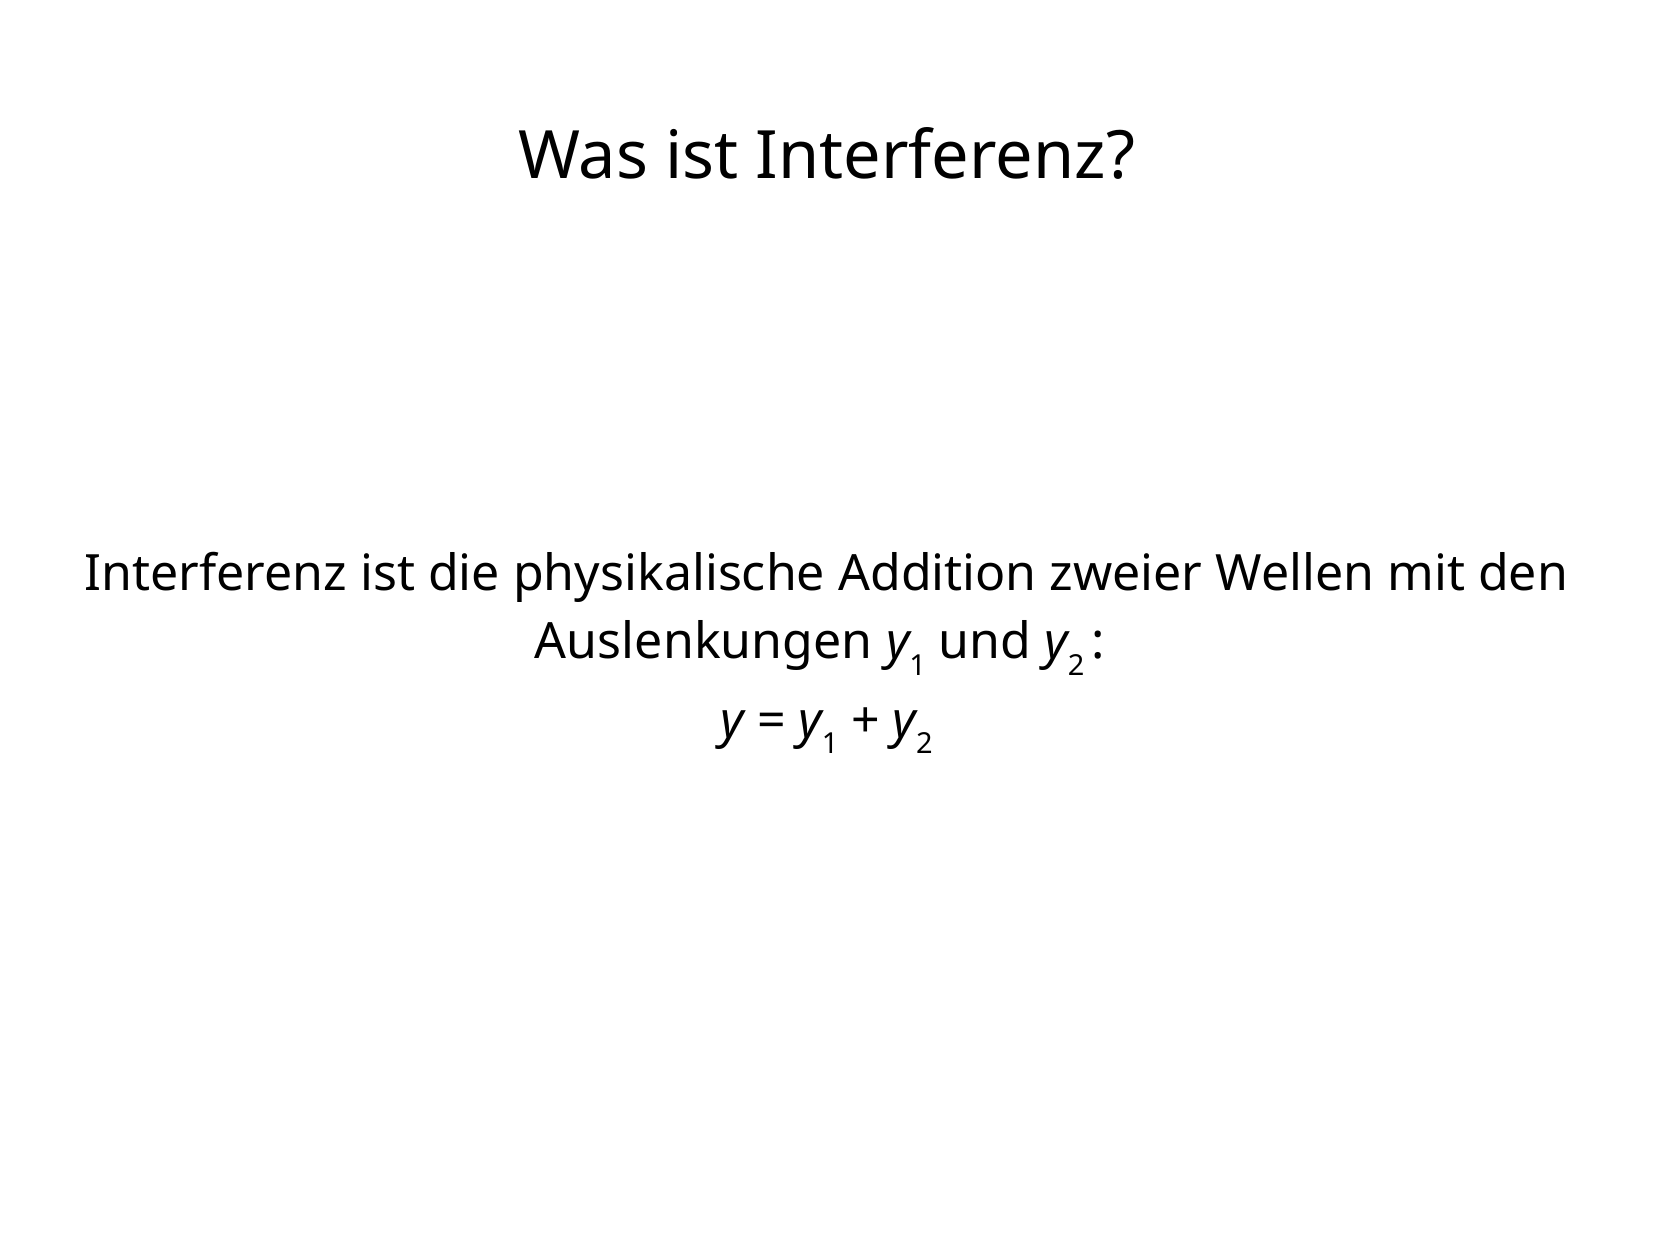

# Was ist Interferenz?
Interferenz ist die physikalische Addition zweier Wellen mit den Auslenkungen y1 und y2 :
y = y1 + y2